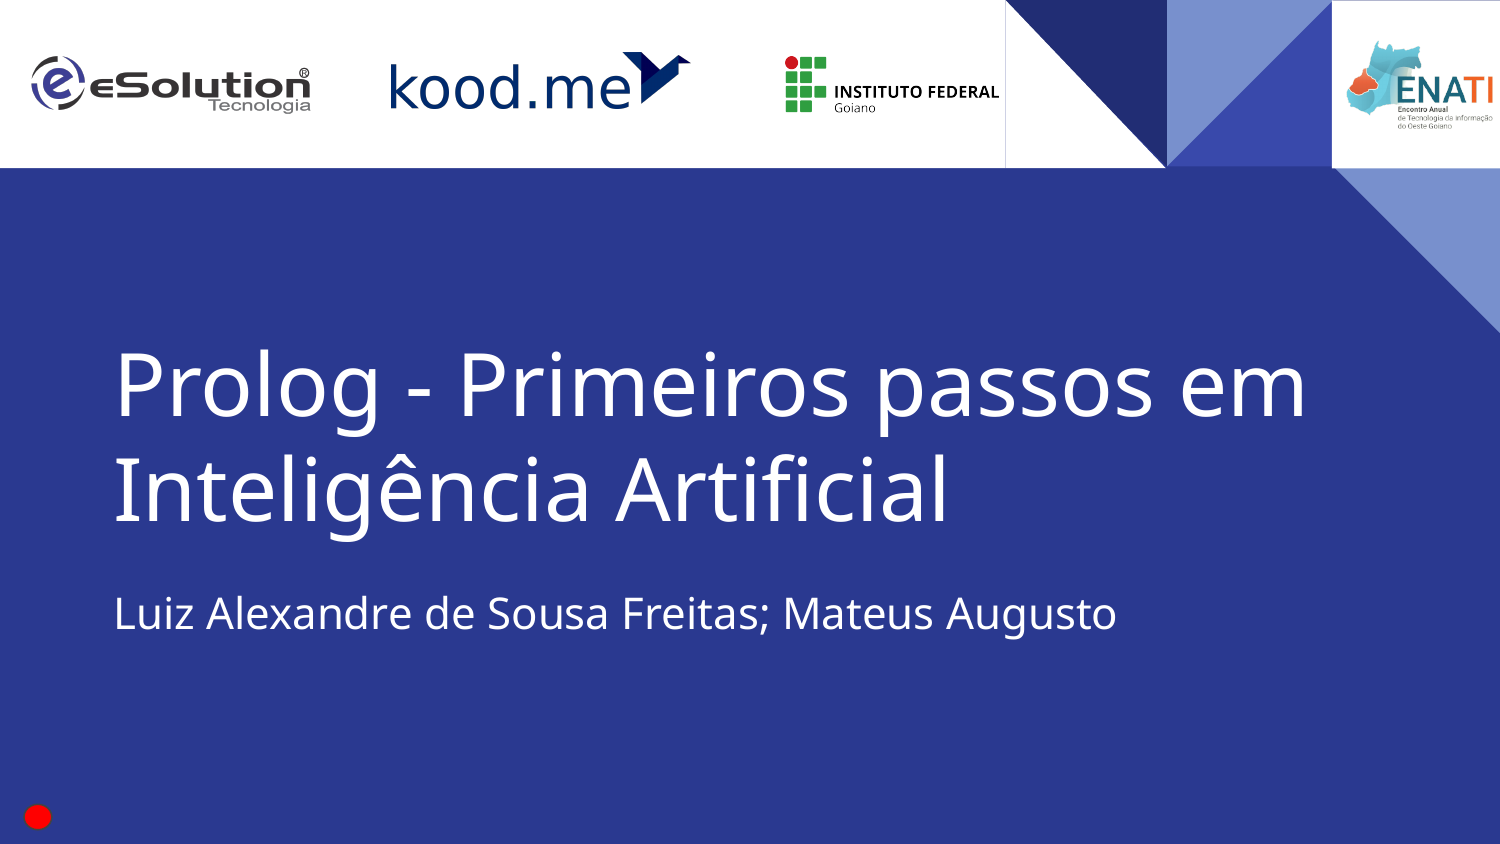

# Prolog - Primeiros passos em Inteligência Artificial
Luiz Alexandre de Sousa Freitas; Mateus Augusto